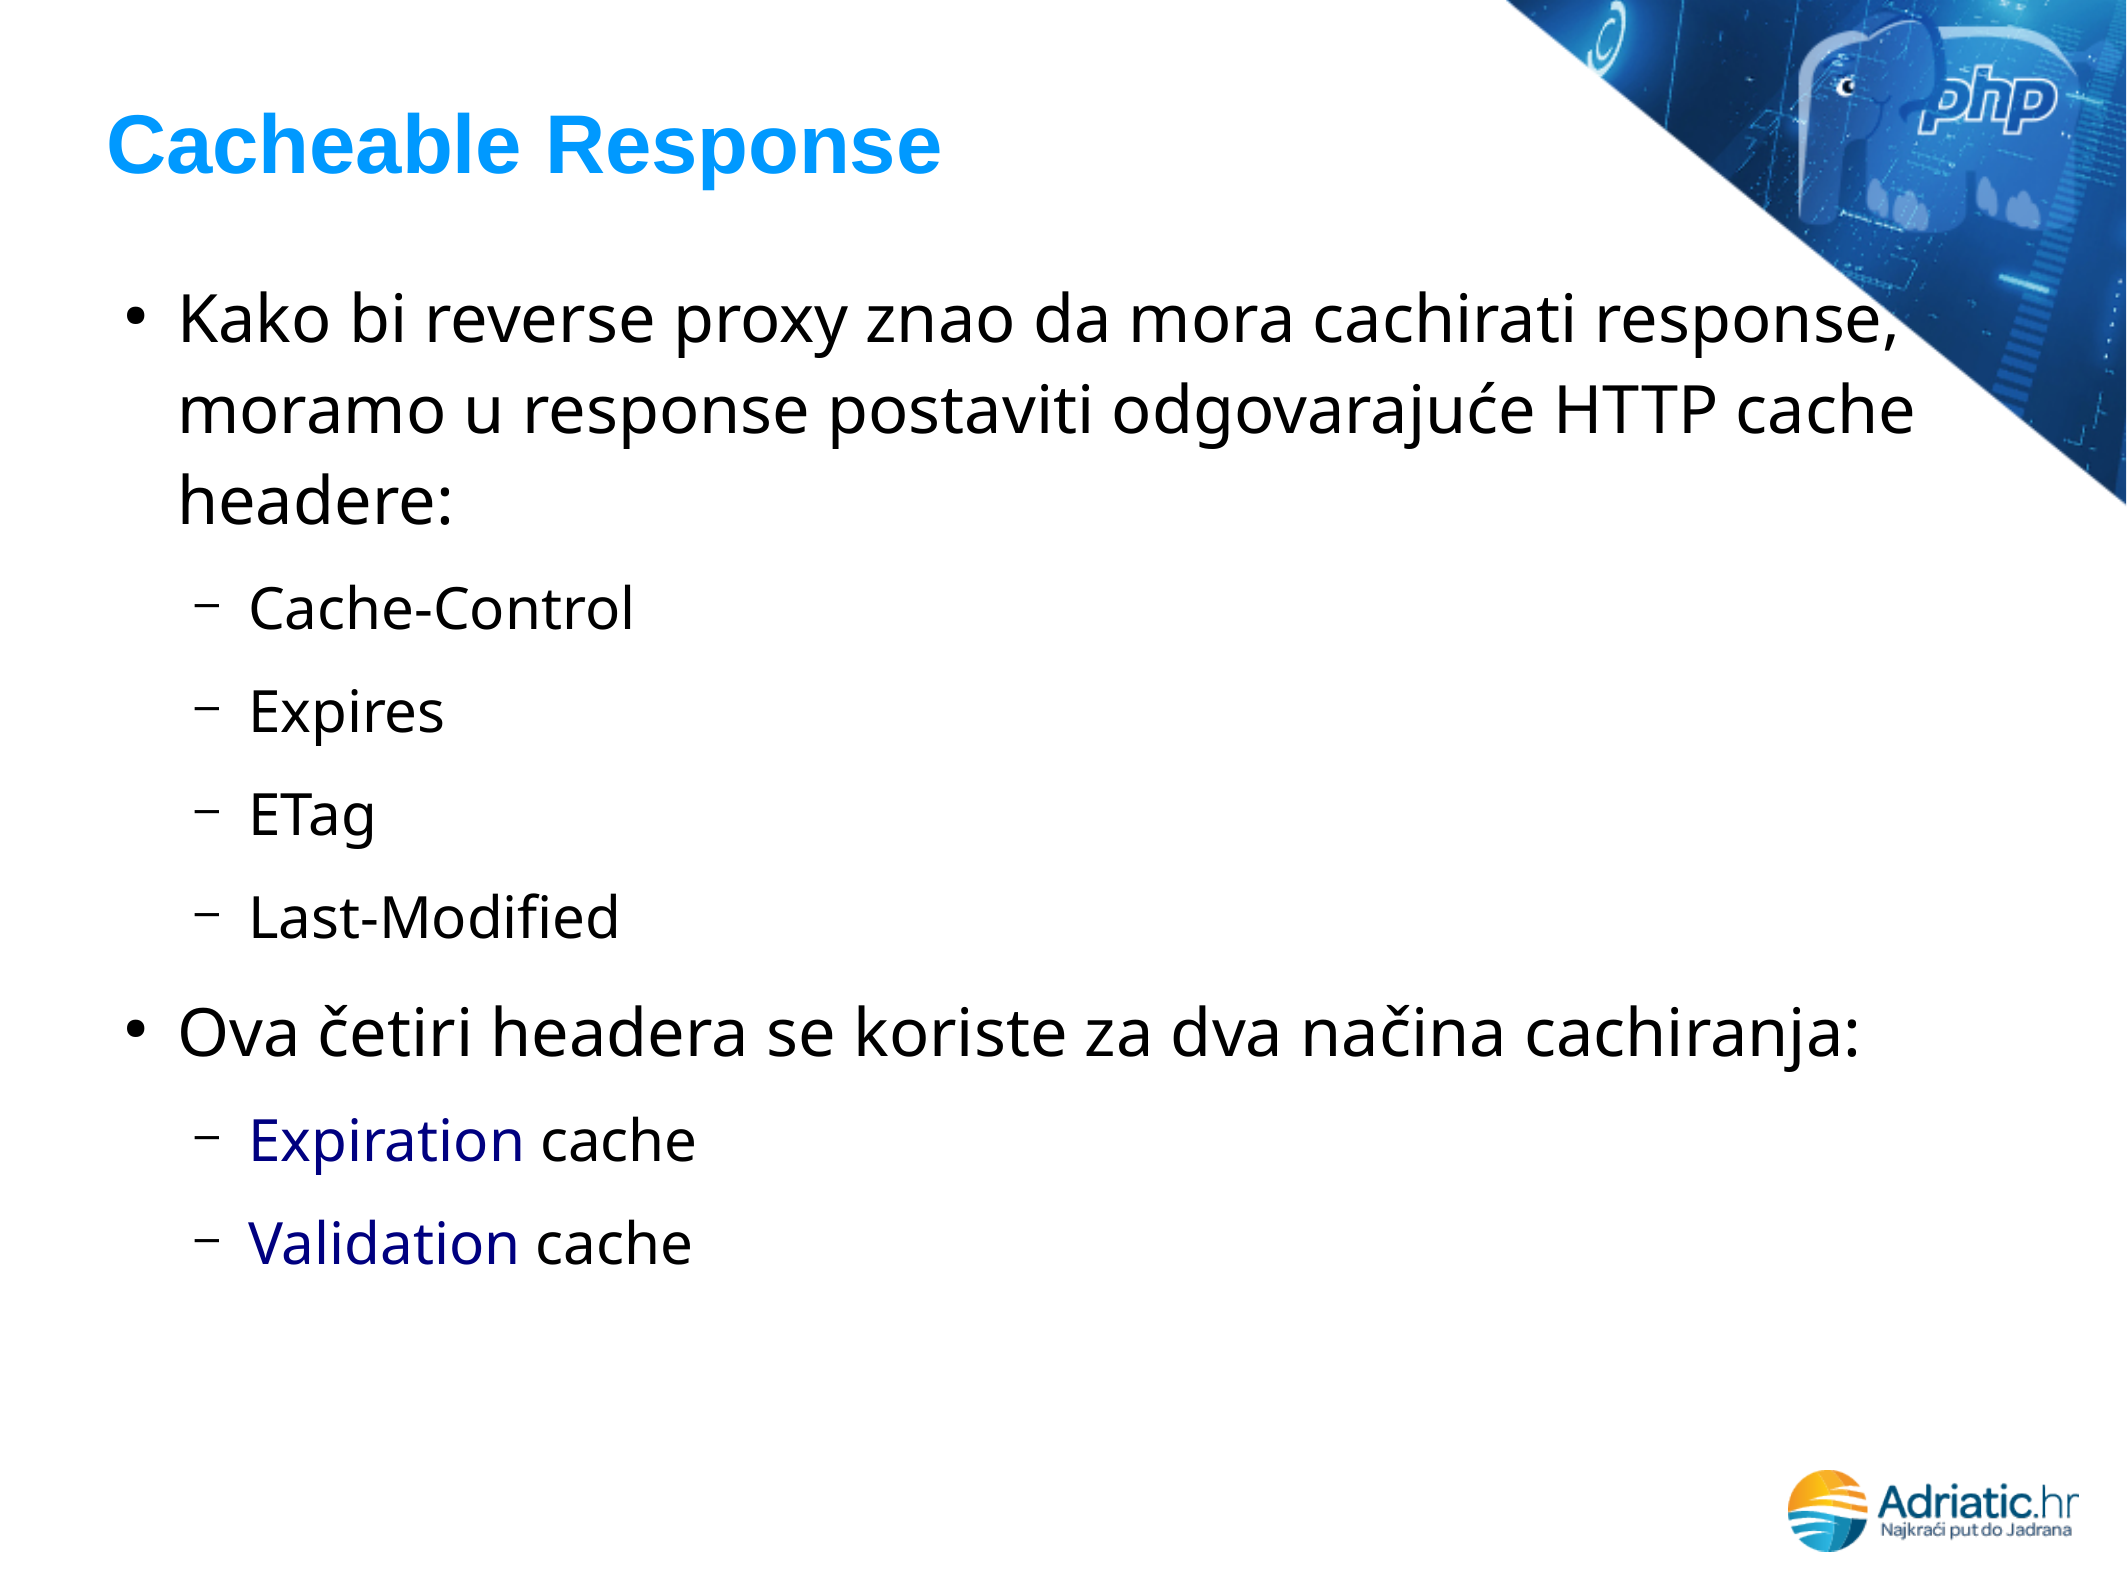

# Cacheable Response
Kako bi reverse proxy znao da mora cachirati response, moramo u response postaviti odgovarajuće HTTP cache headere:
Cache-Control
Expires
ETag
Last-Modified
Ova četiri headera se koriste za dva načina cachiranja:
Expiration cache
Validation cache